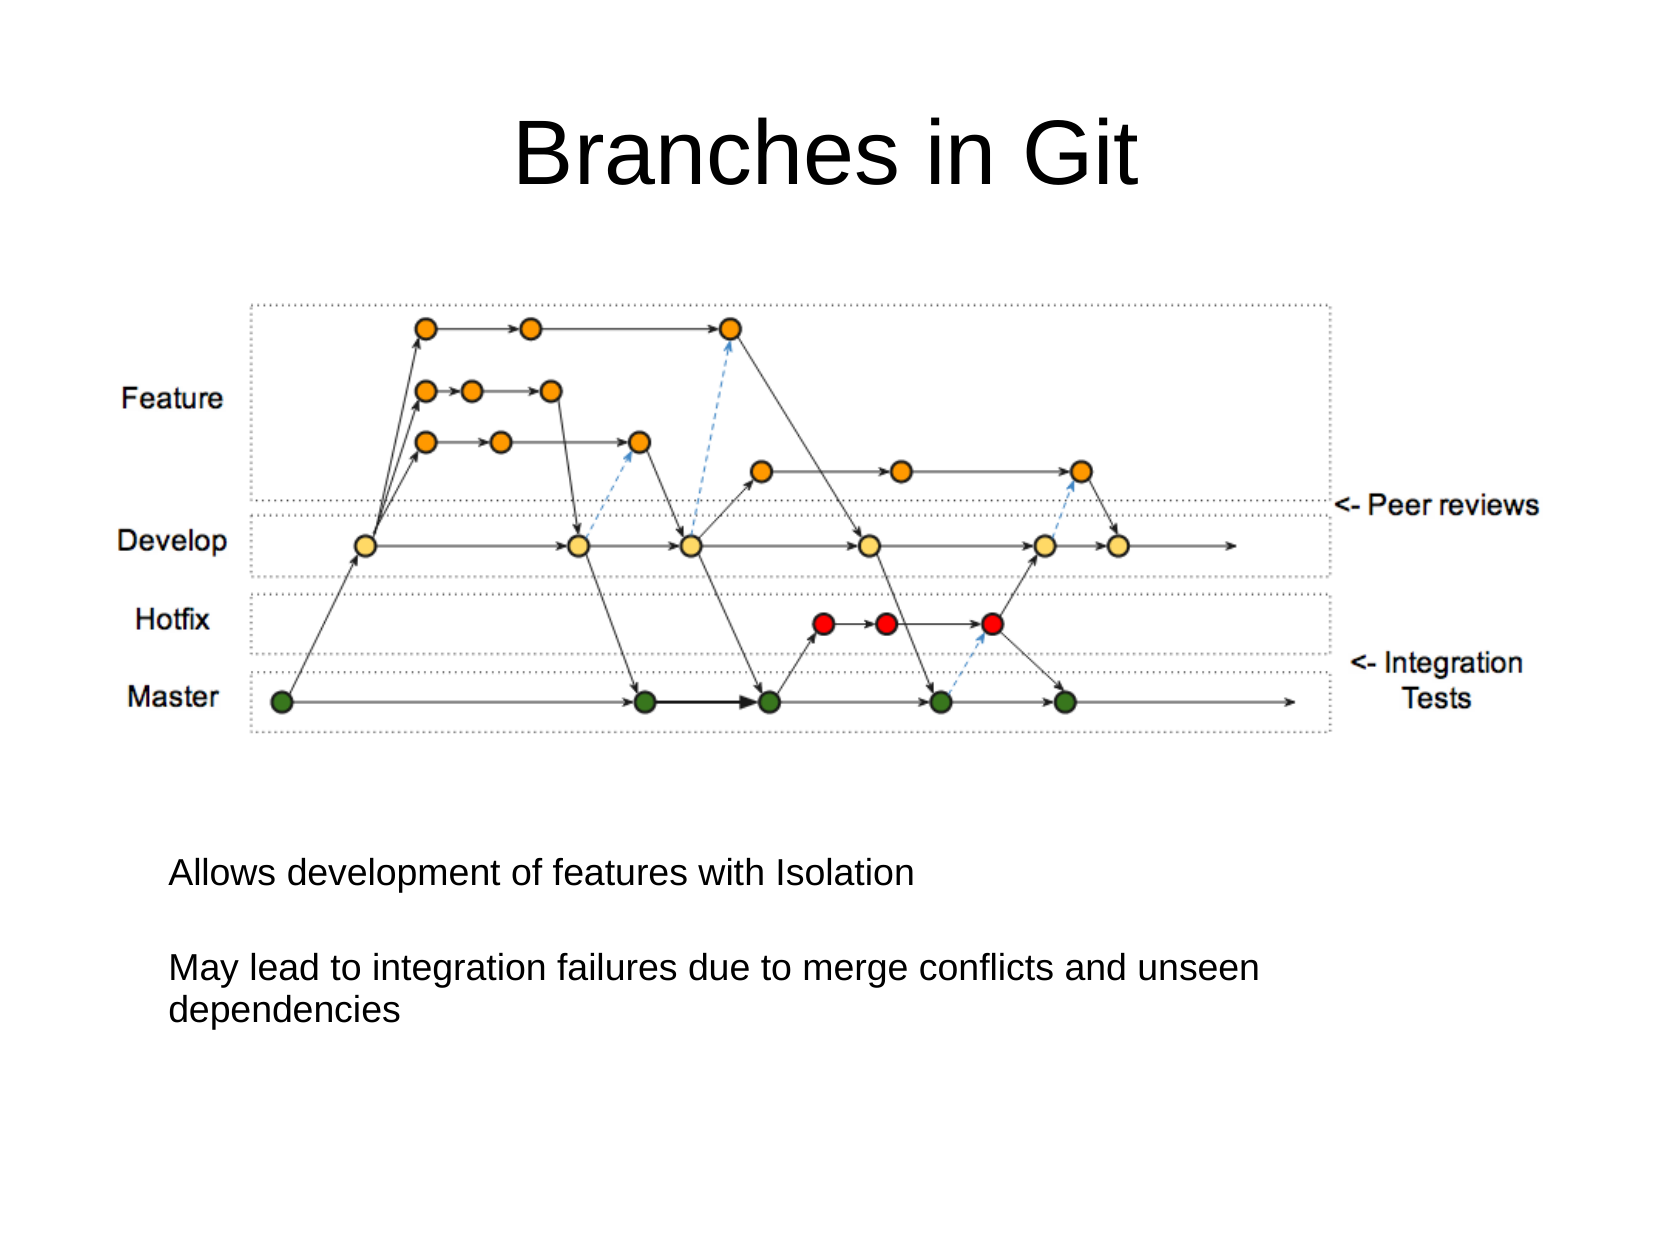

# Branches in Git
Allows development of features with Isolation
May lead to integration failures due to merge conflicts and unseen dependencies